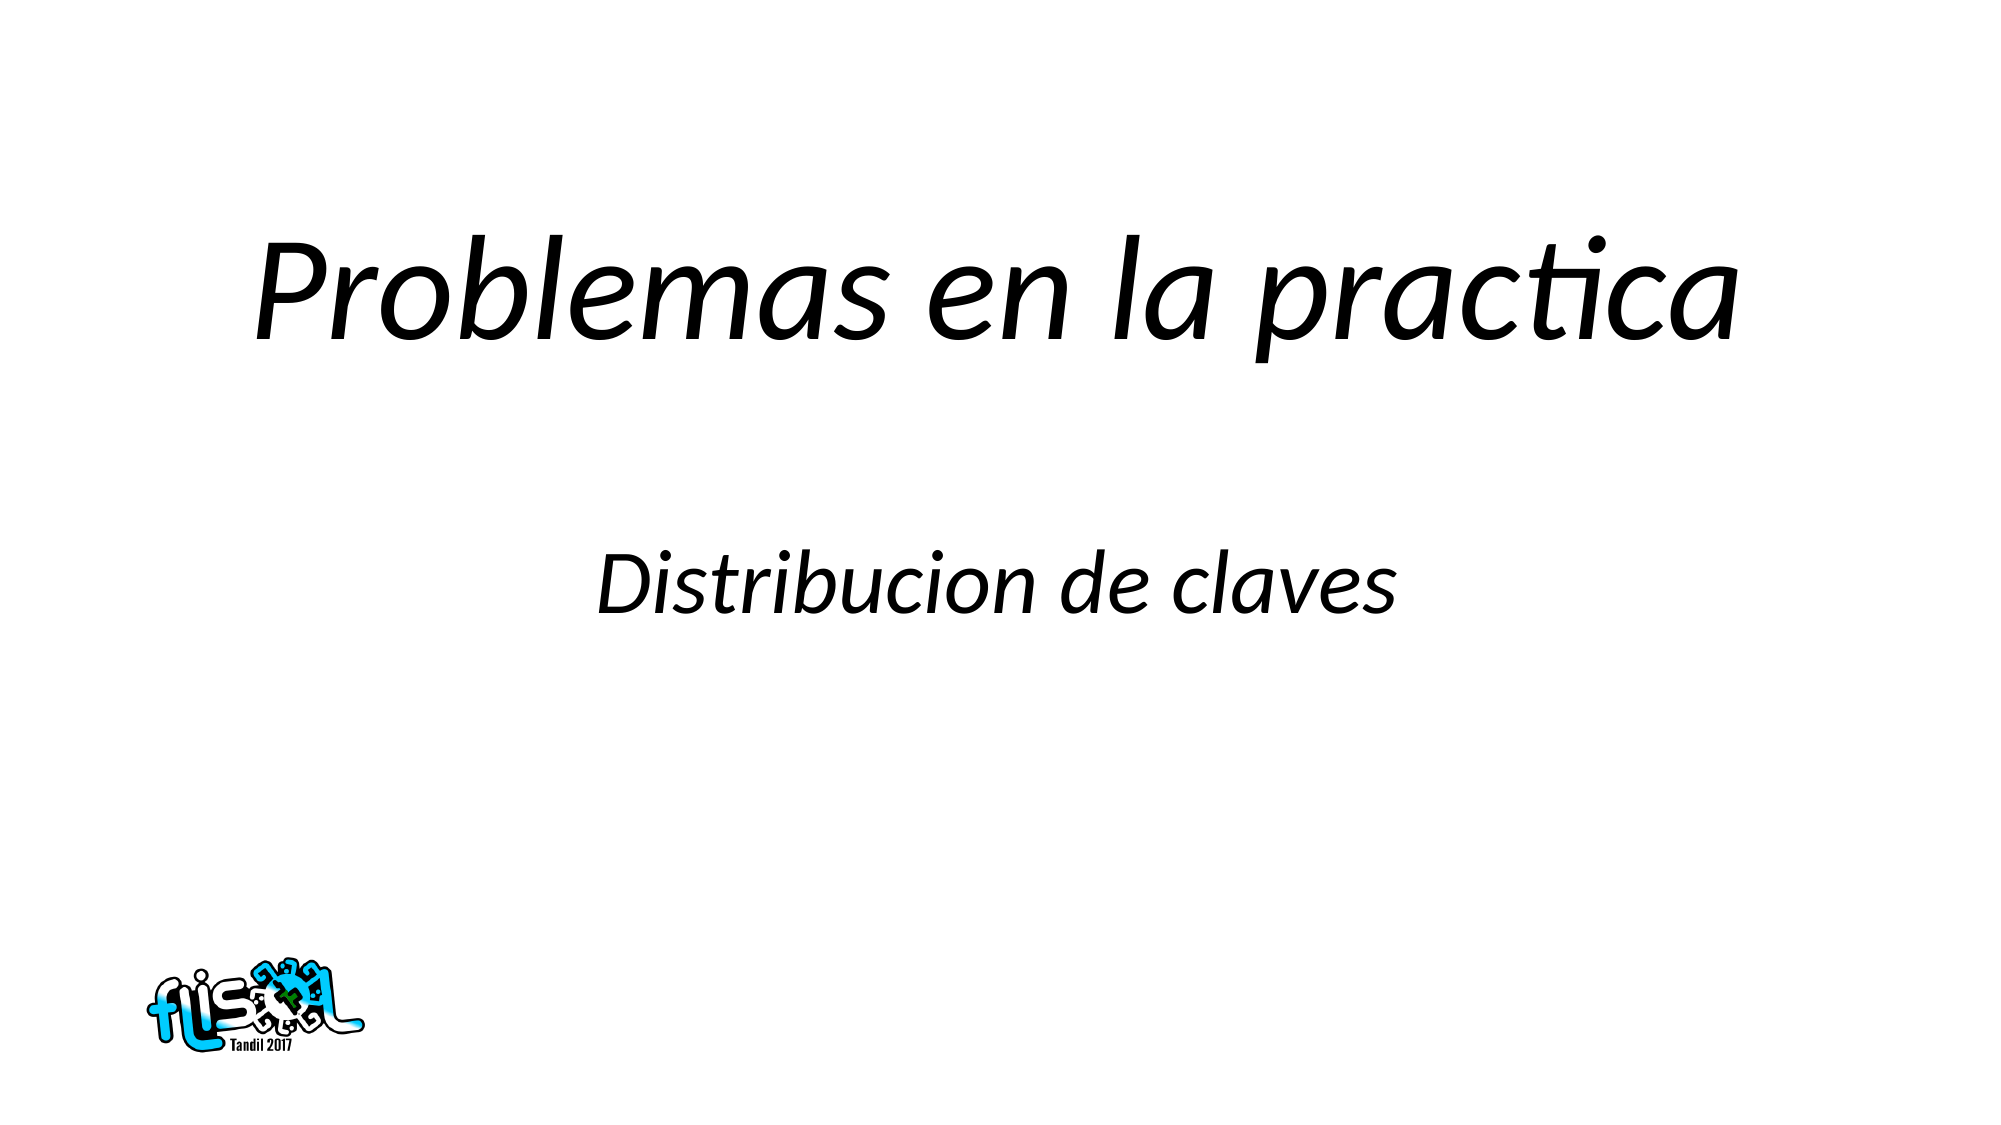

# Problemas en la practica Distribucion de claves